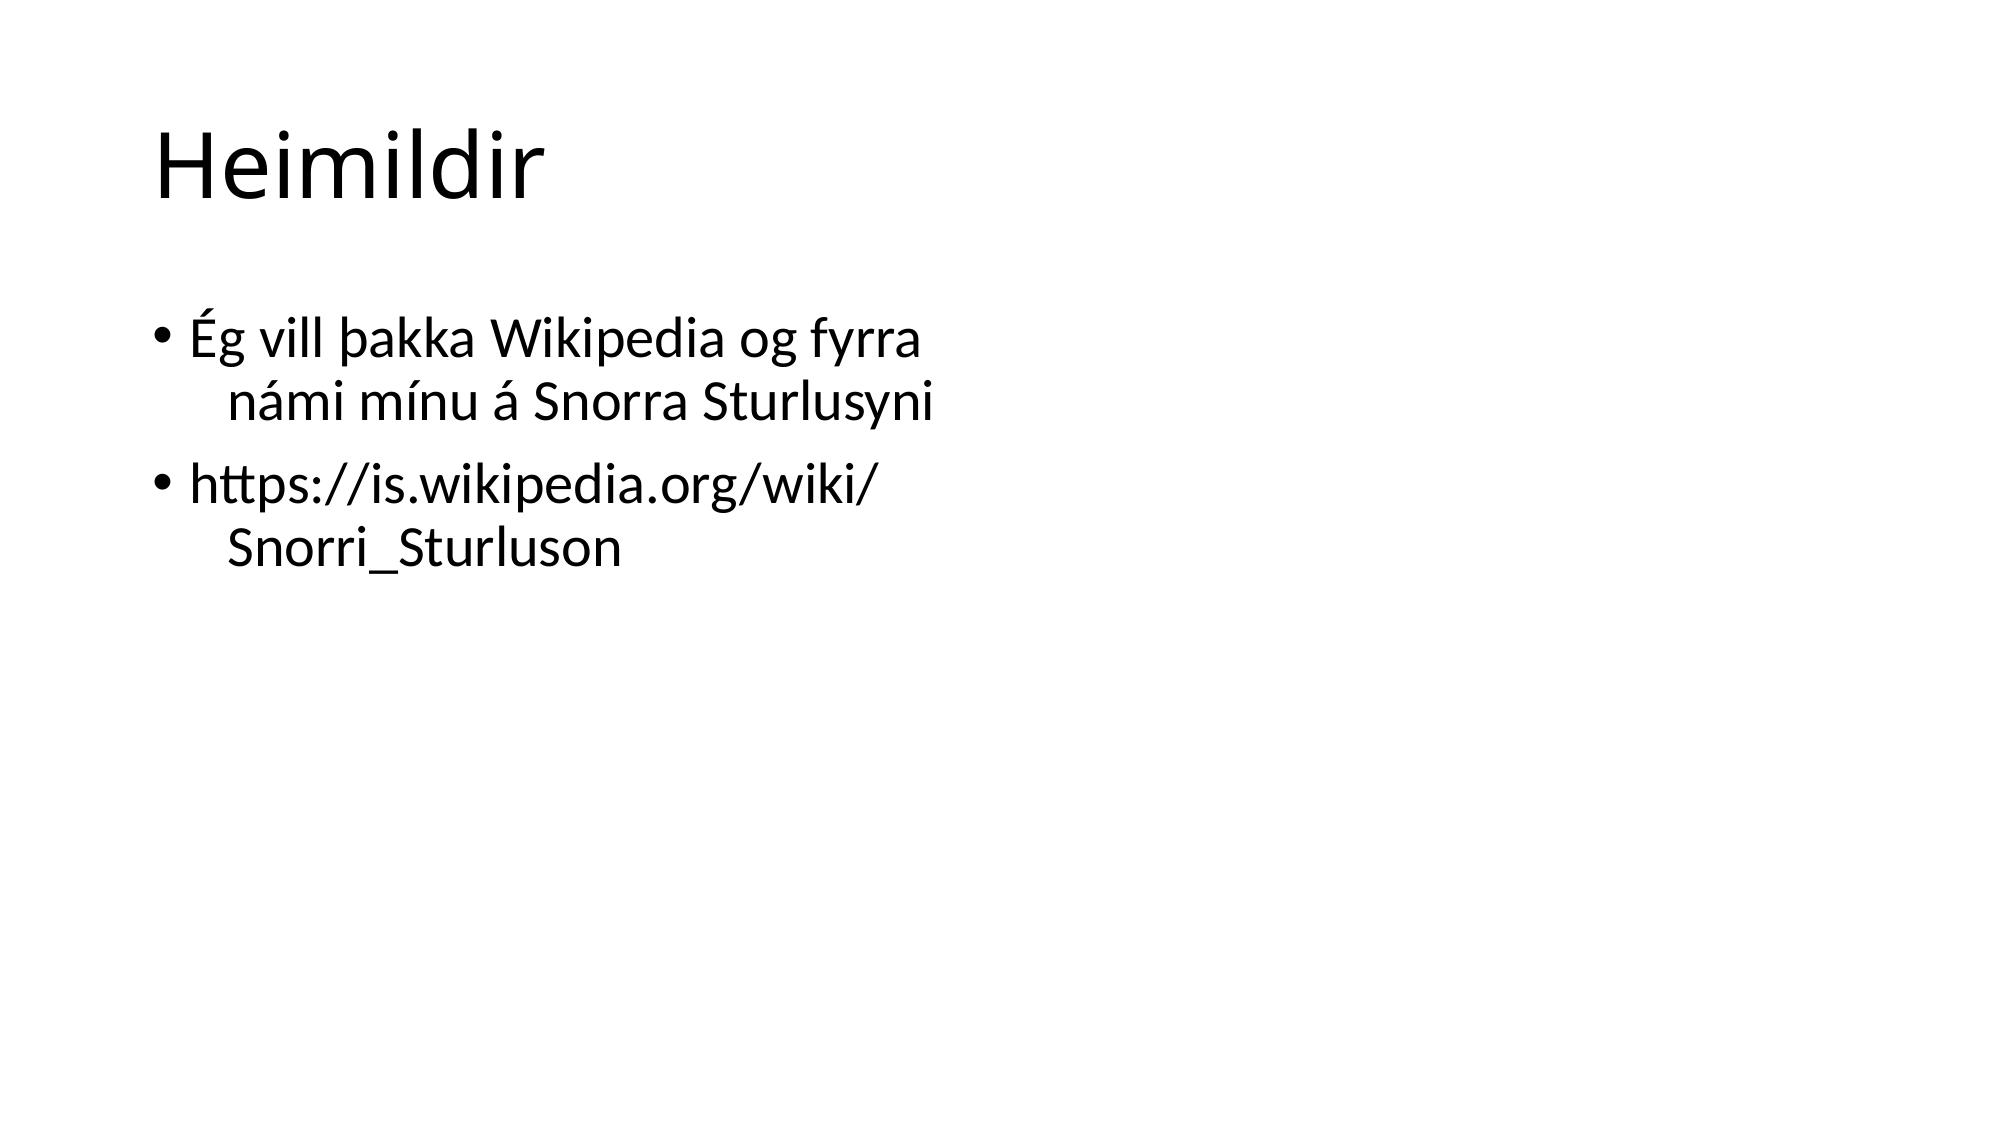

# Heimildir
Ég vill þakka Wikipedia og fyrra námi mínu á Snorra Sturlusyni
https://is.wikipedia.org/wiki/Snorri_Sturluson